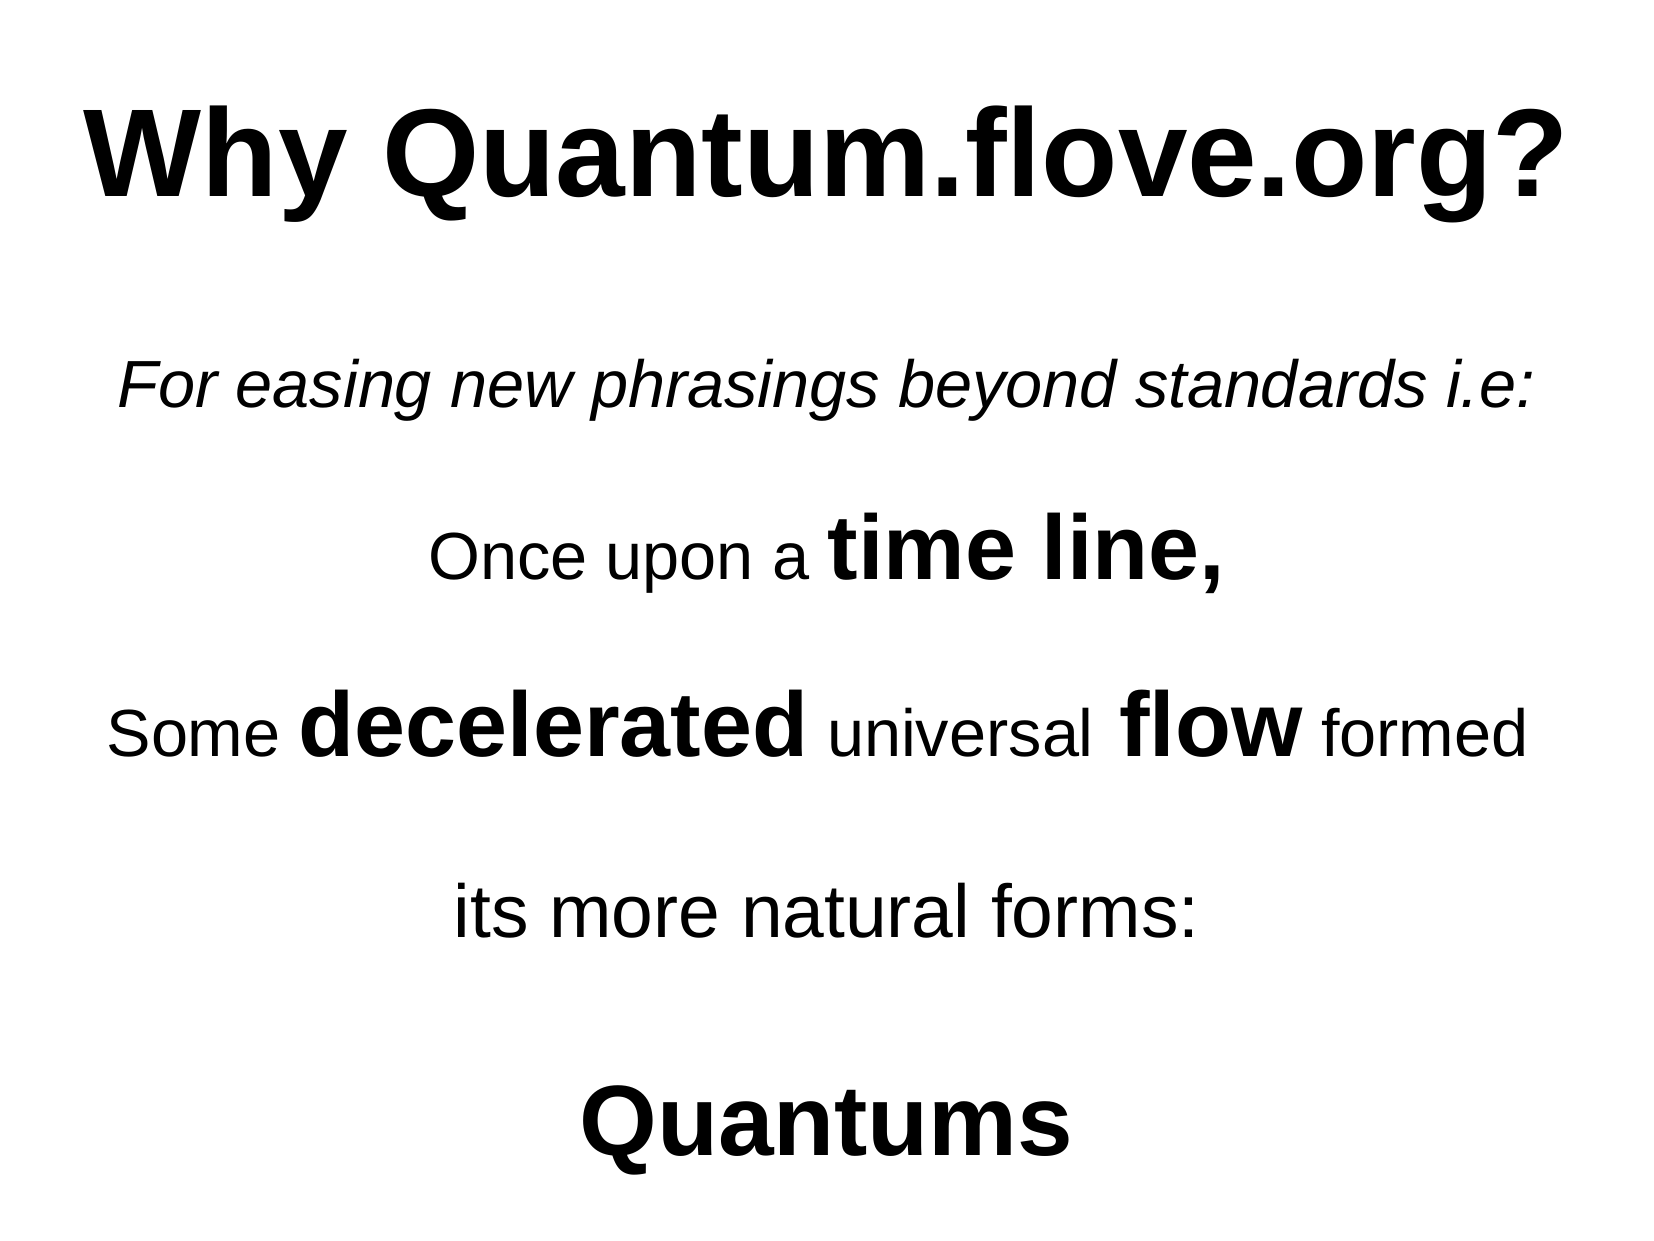

# Why Quantum.flove.org?
For easing new phrasings beyond standards i.e:
Once upon a time line,
Some decelerated universal flow formed
its more natural forms:
Quantums